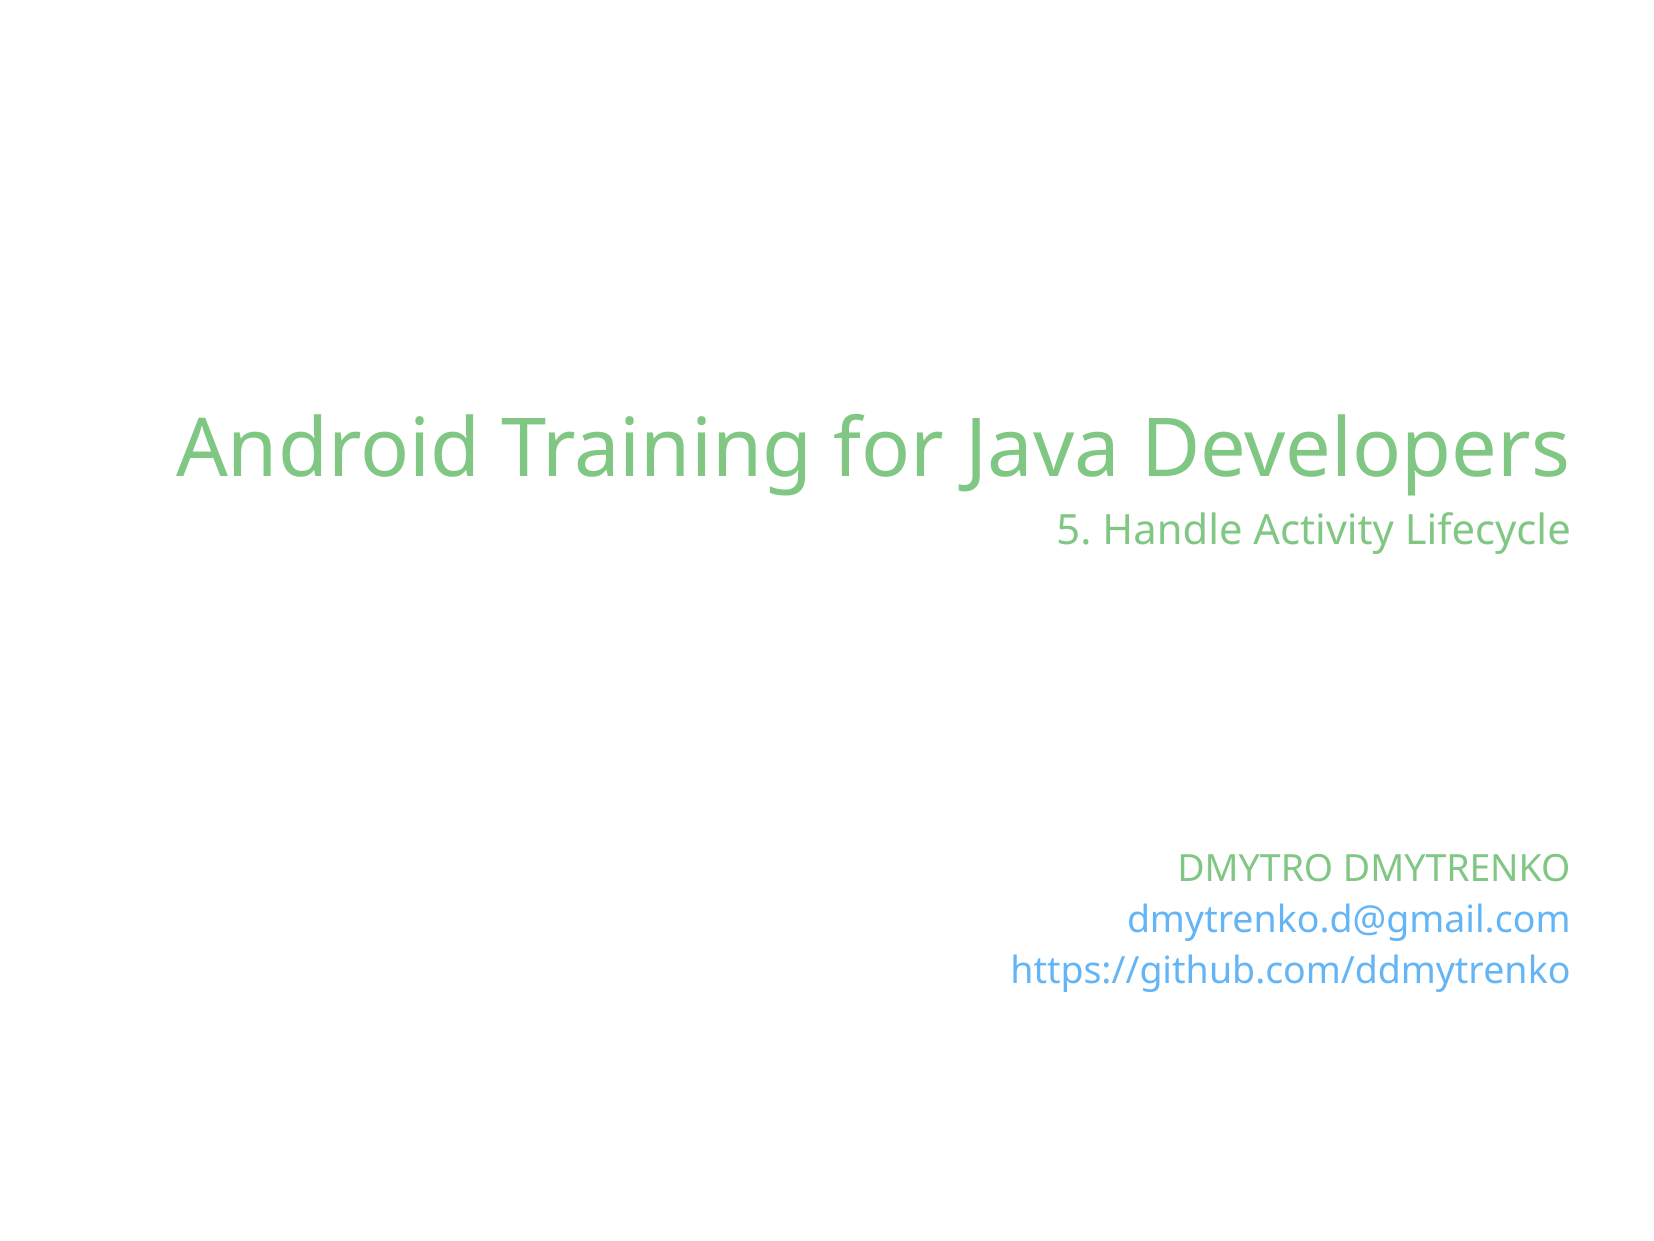

# Android Training for Java Developers 5. Handle Activity Lifecycle DMYTRO DMYTRENKO dmytrenko.d@gmail.com https://github.com/ddmytrenko